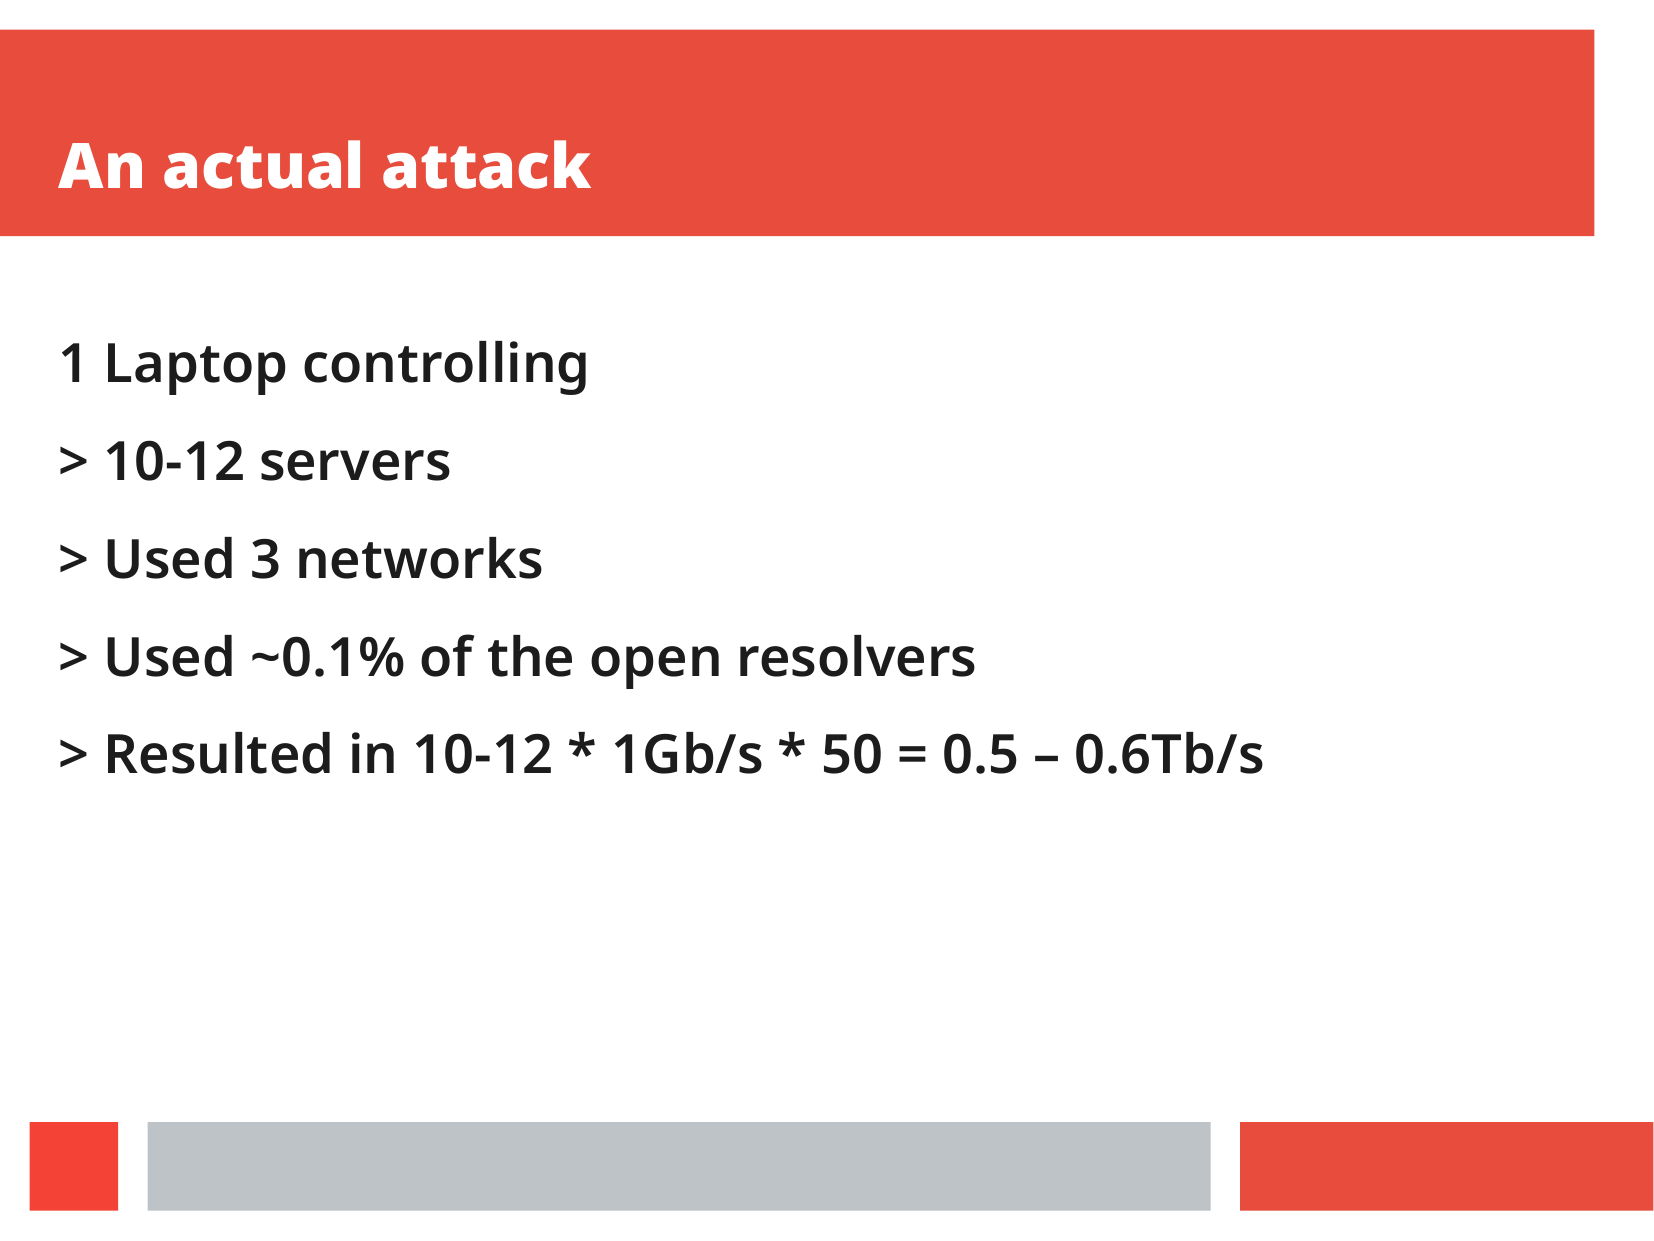

# An actual attack
1 Laptop controlling
> 10-12 servers
> Used 3 networks
> Used ~0.1% of the open resolvers
> Resulted in 10-12 * 1Gb/s * 50 = 0.5 – 0.6Tb/s